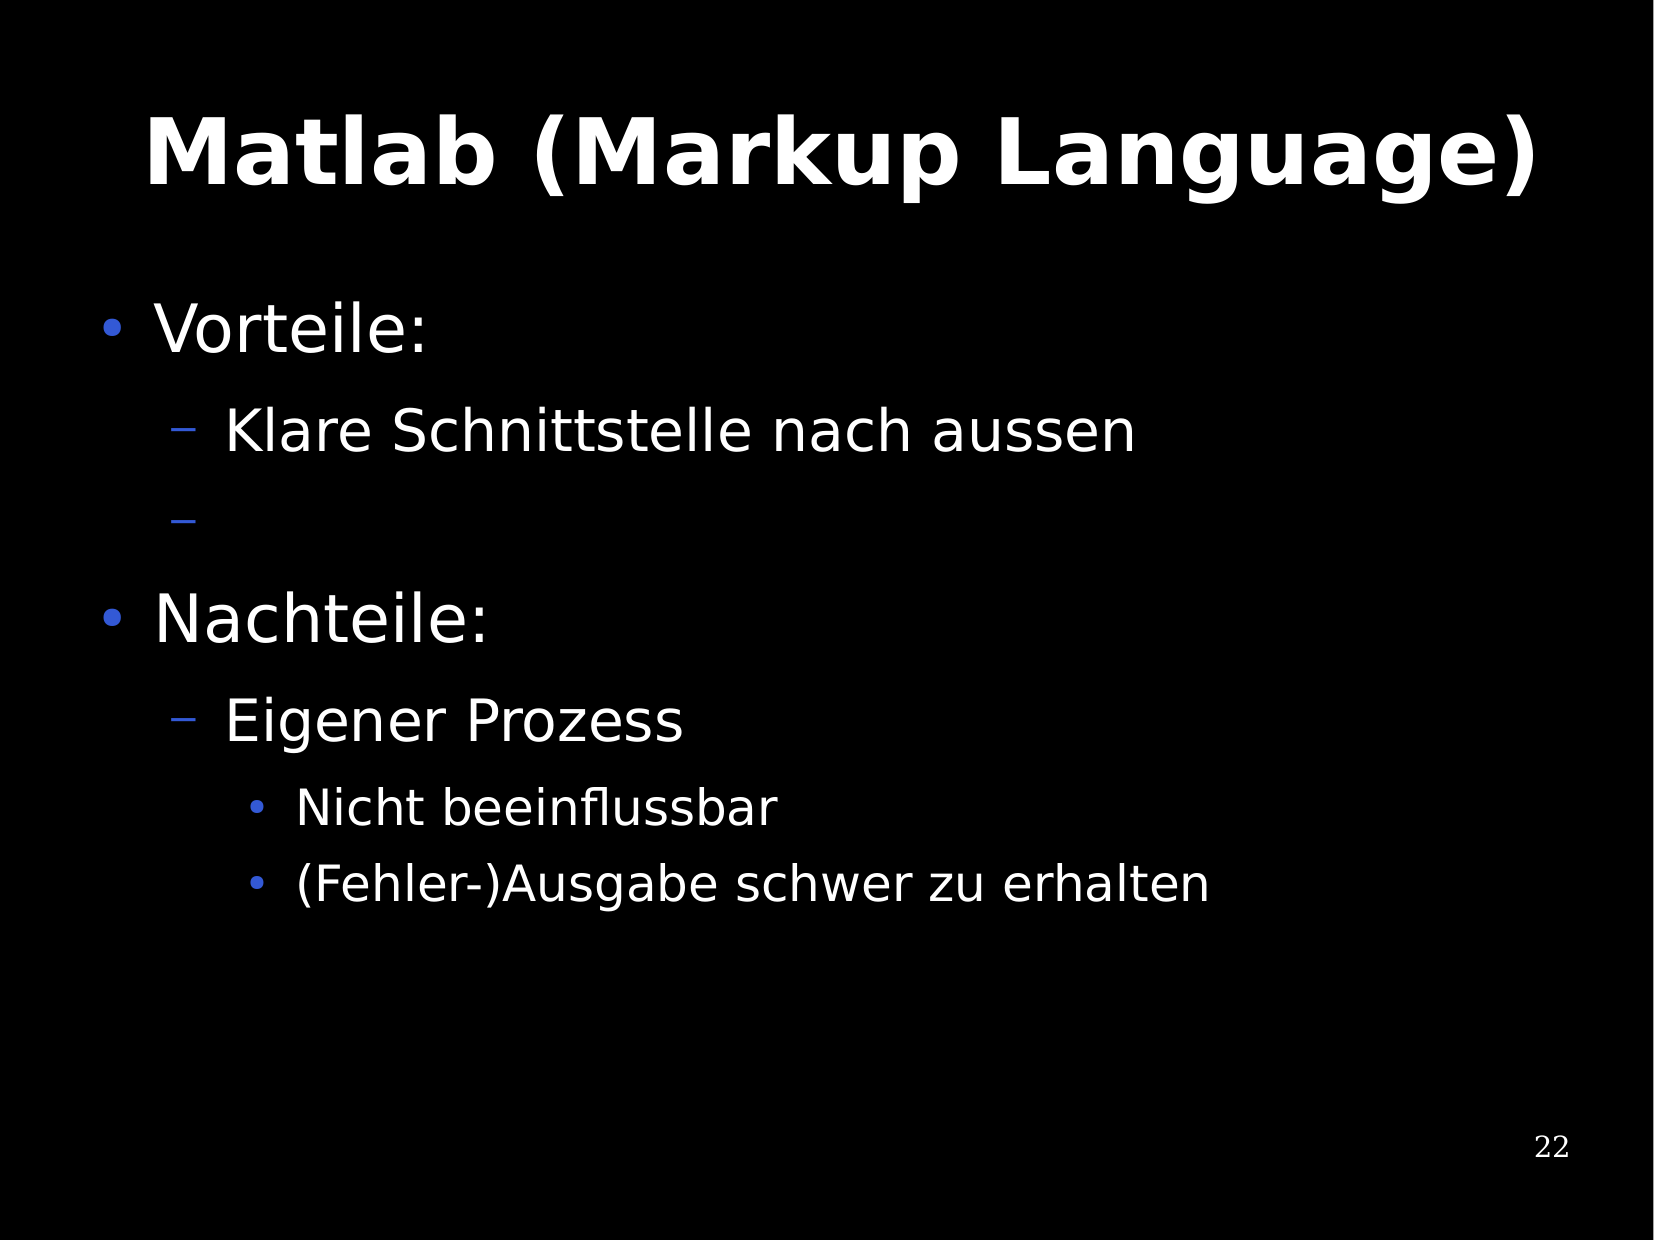

# Matlab (Markup Language)
Vorteile:
Klare Schnittstelle nach aussen
Nachteile:
Eigener Prozess
Nicht beeinflussbar
(Fehler-)Ausgabe schwer zu erhalten
22